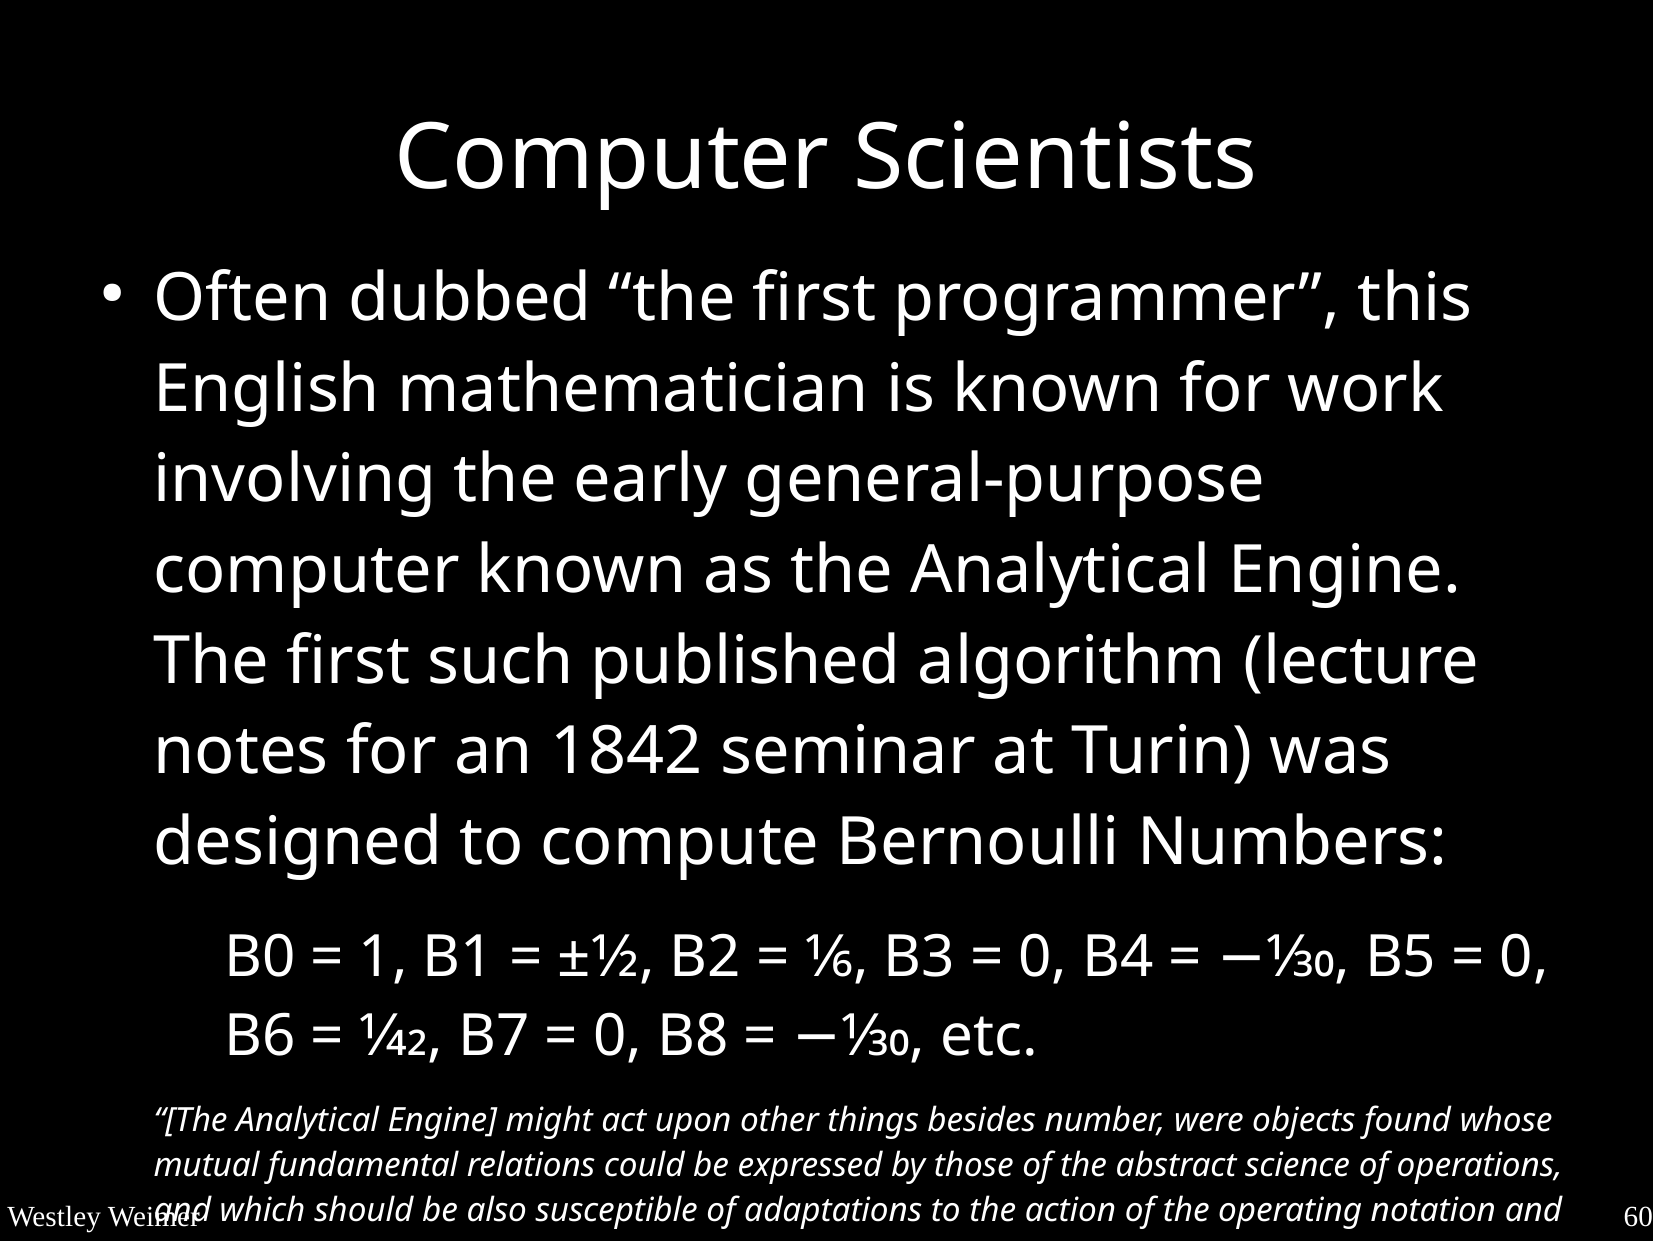

# Computer Scientists
Often dubbed “the first programmer”, this English mathematician is known for work involving the early general-purpose computer known as the Analytical Engine. The first such published algorithm (lecture notes for an 1842 seminar at Turin) was designed to compute Bernoulli Numbers:
B0 = 1, B1 = ±1⁄2, B2 = 1⁄6, B3 = 0, B4 = −1⁄30, B5 = 0, B6 = 1⁄42, B7 = 0, B8 = −1⁄30, etc.
“[The Analytical Engine] might act upon other things besides number, were objects found whose mutual fundamental relations could be expressed by those of the abstract science of operations, and which should be also susceptible of adaptations to the action of the operating notation and mechanism of the engine...”
60